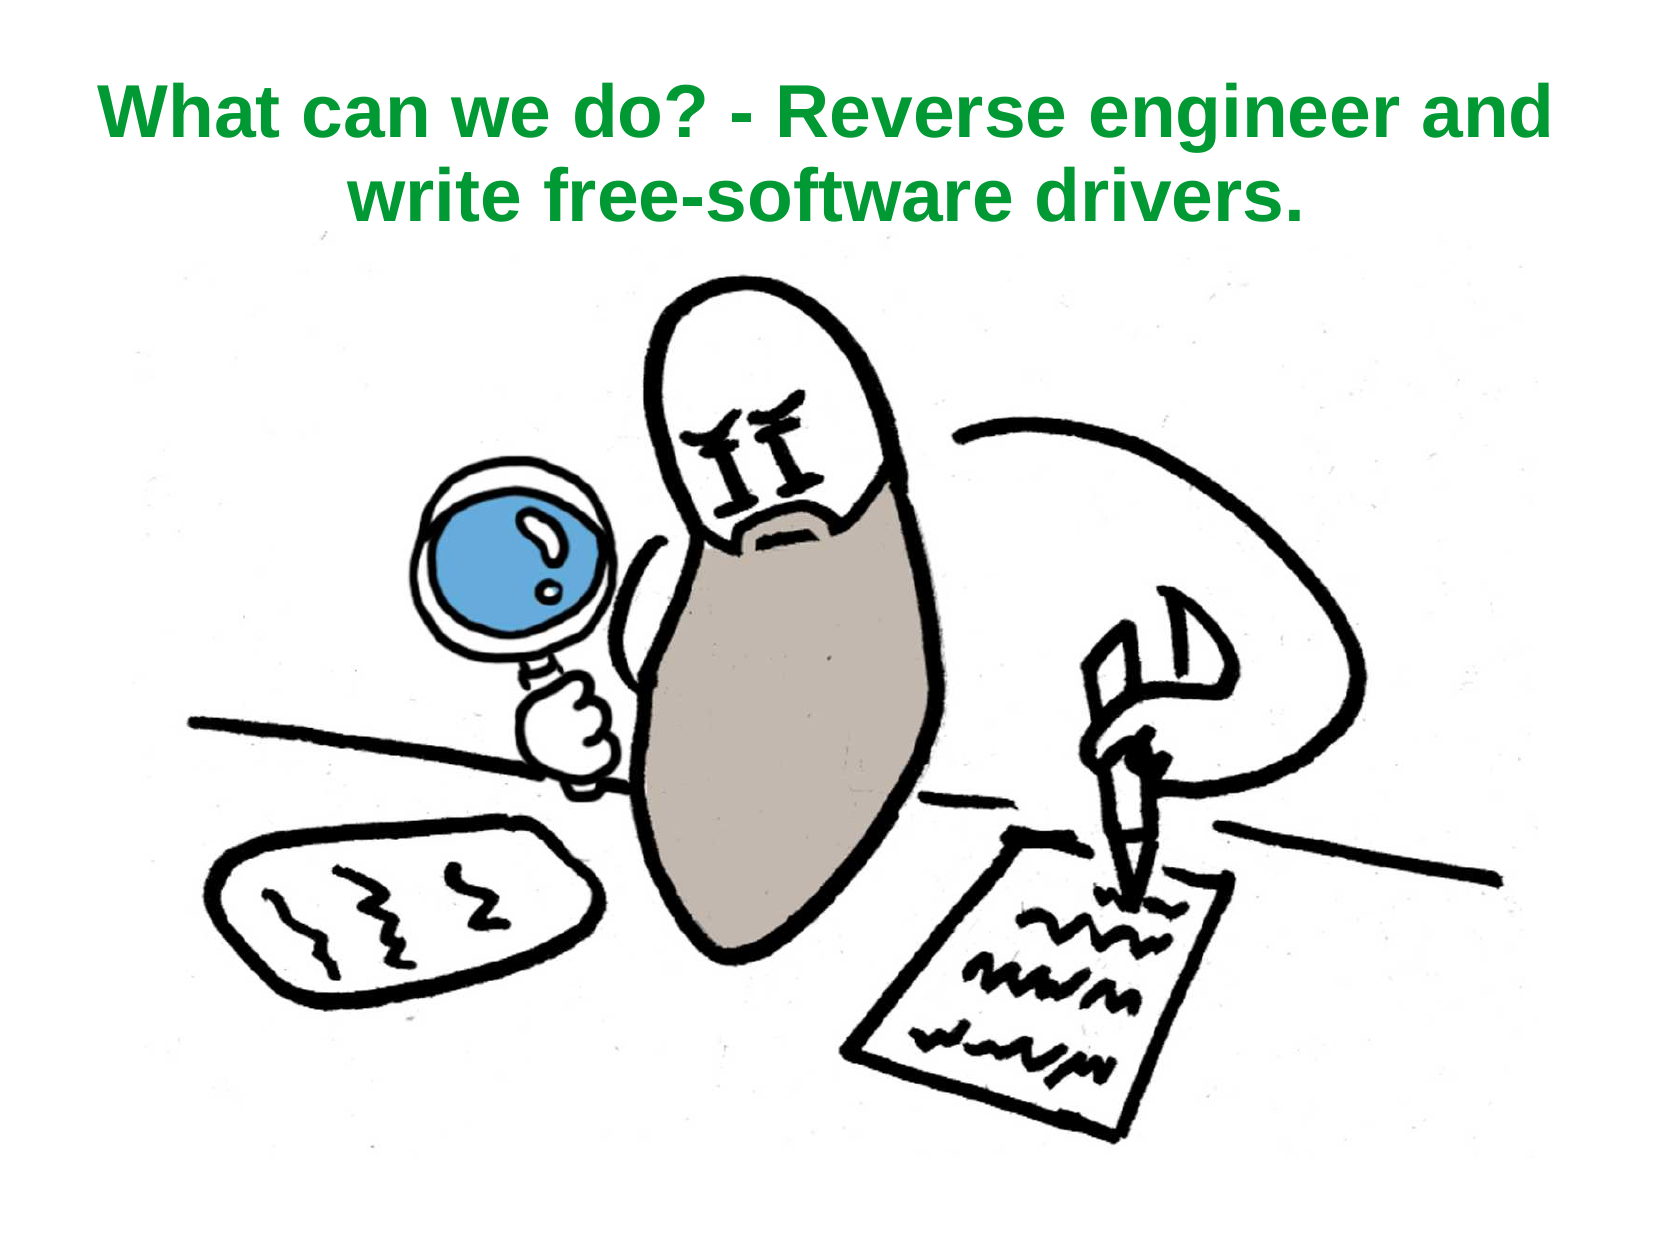

# What can we do? - Reverse engineer and write free-software drivers.